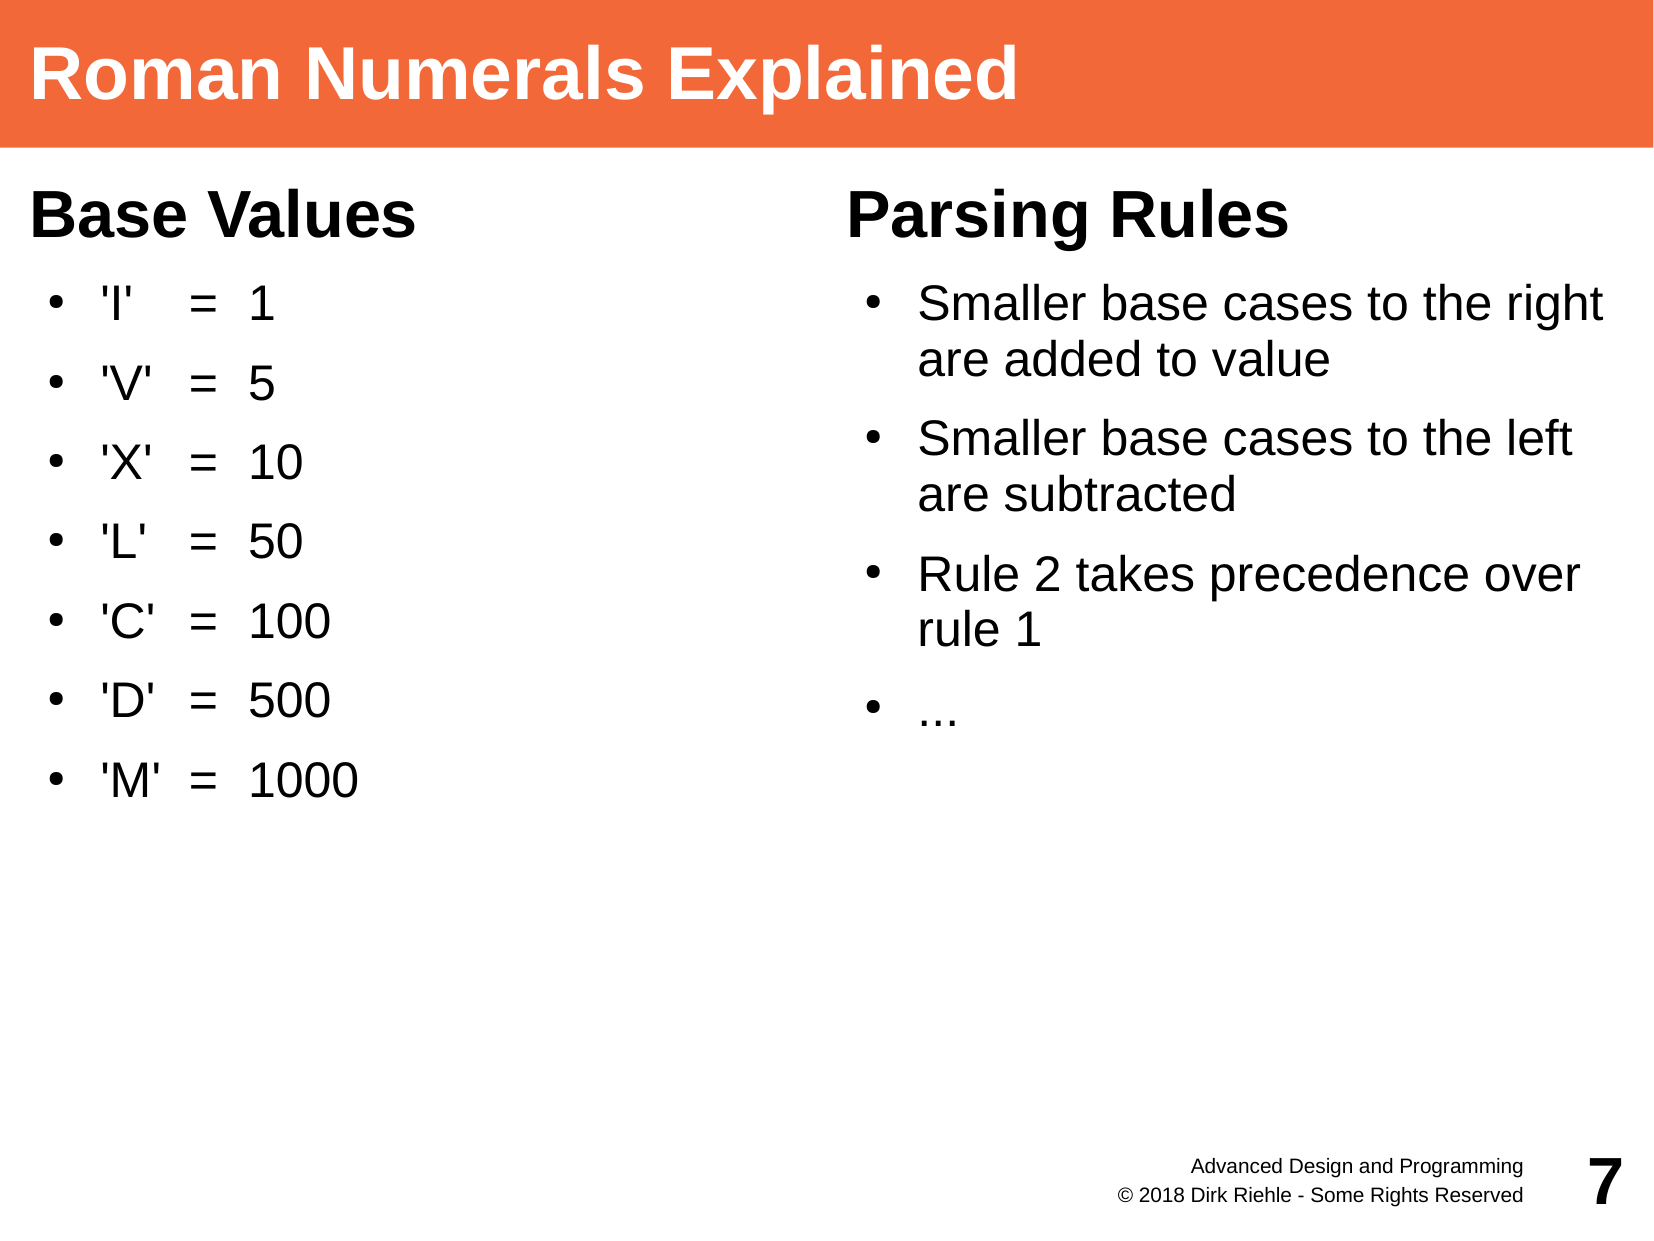

# Roman Numerals Explained
Base Values
'I'	=	1
'V'	=	5
'X'	=	10
'L'	=	50
'C'	=	100
'D'	=	500
'M'	=	1000
Parsing Rules
Smaller base cases to the right are added to value
Smaller base cases to the left are subtracted
Rule 2 takes precedence over rule 1
...
Advanced Design and Programming
7
© 2018 Dirk Riehle - Some Rights Reserved